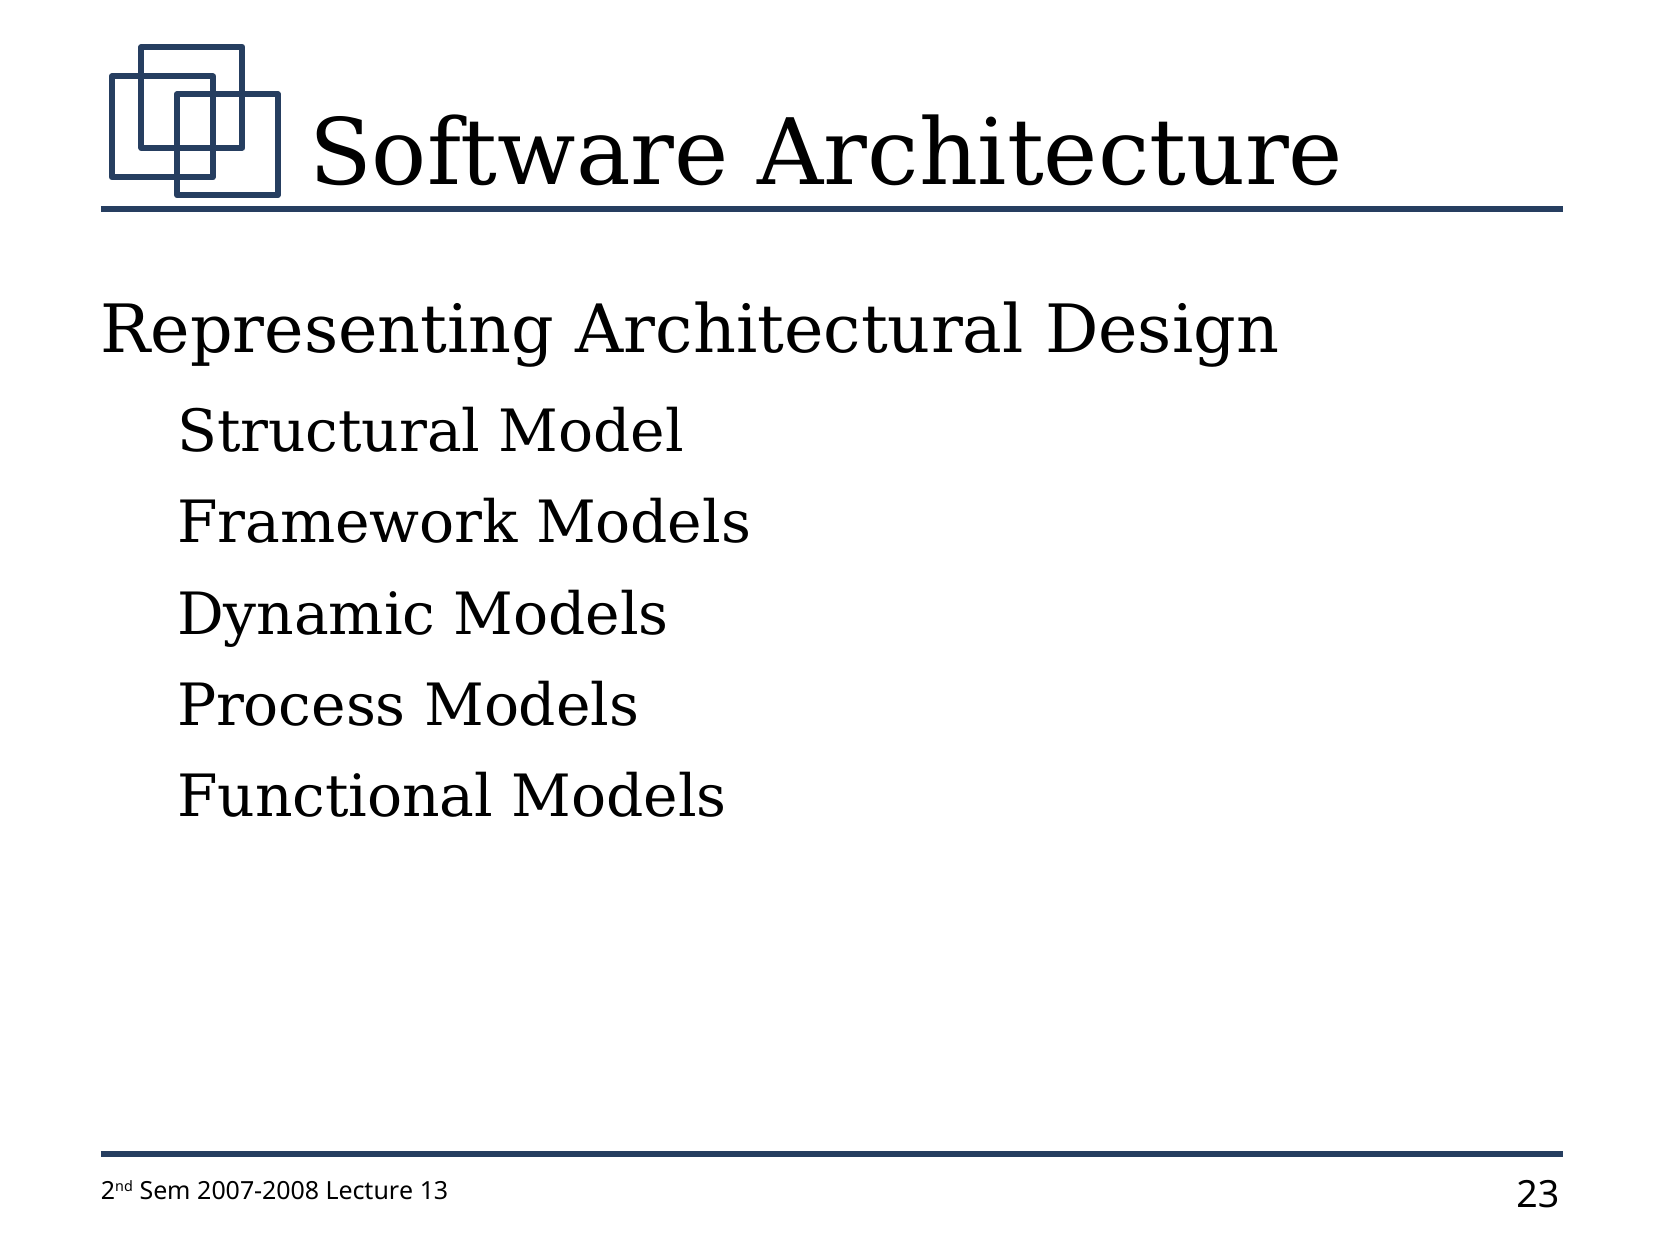

# Software Architecture
Representing Architectural Design
Structural Model
Framework Models
Dynamic Models
Process Models
Functional Models